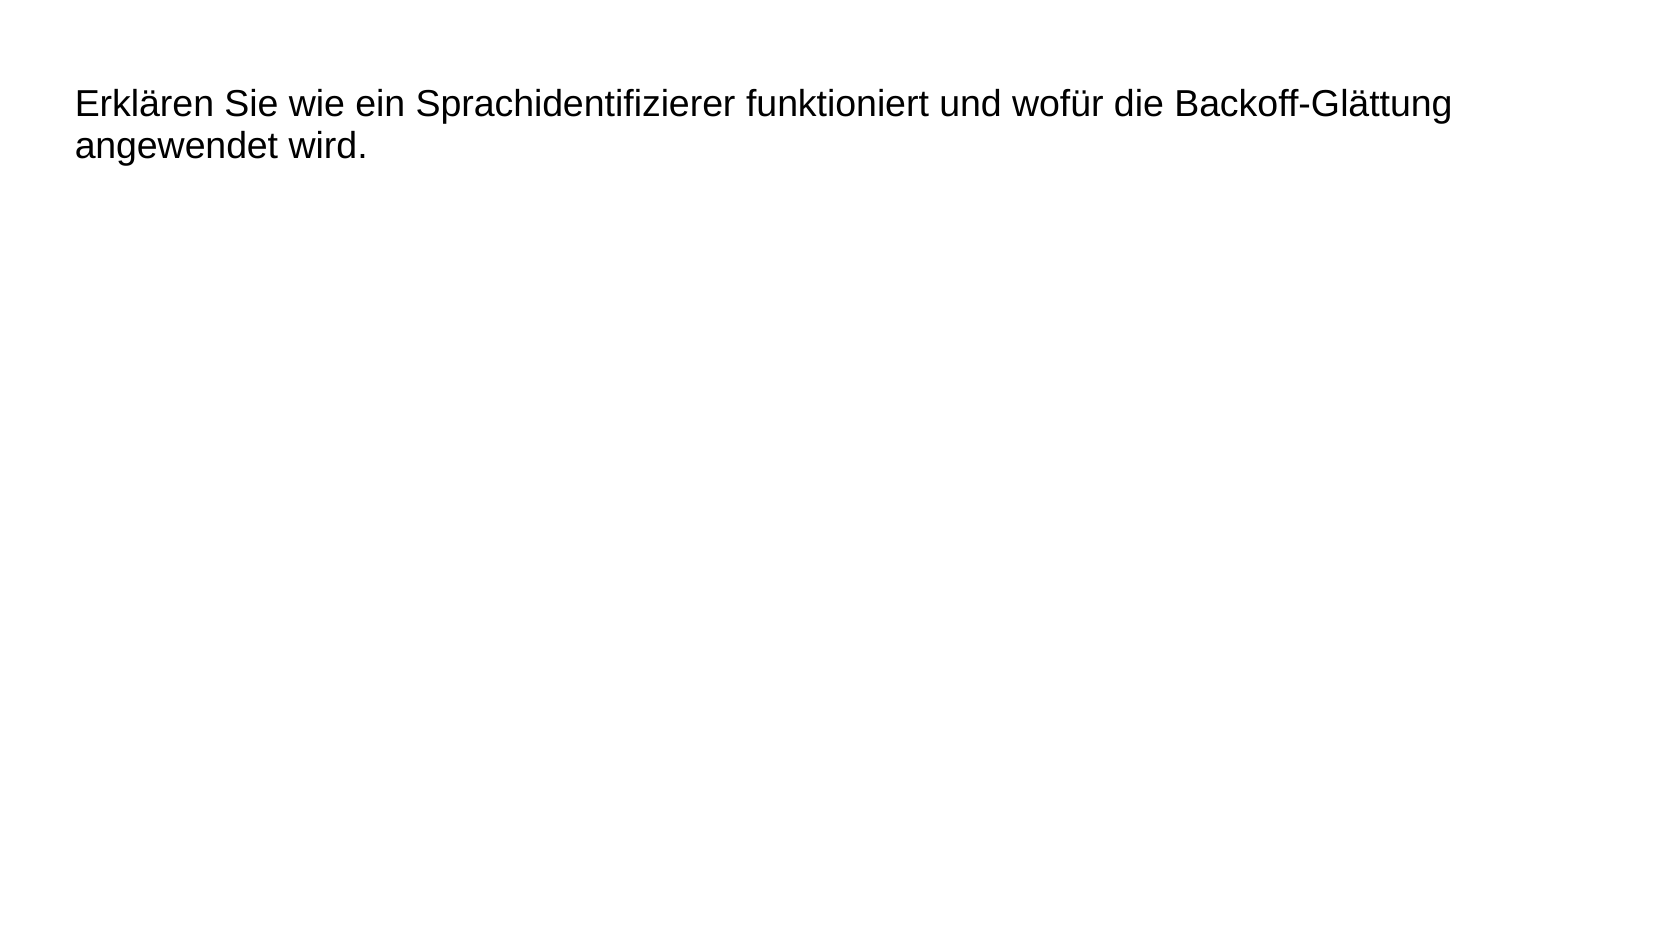

Erklären Sie wie ein Sprachidentifizierer funktioniert und wofür die Backoff-Glättung angewendet wird.